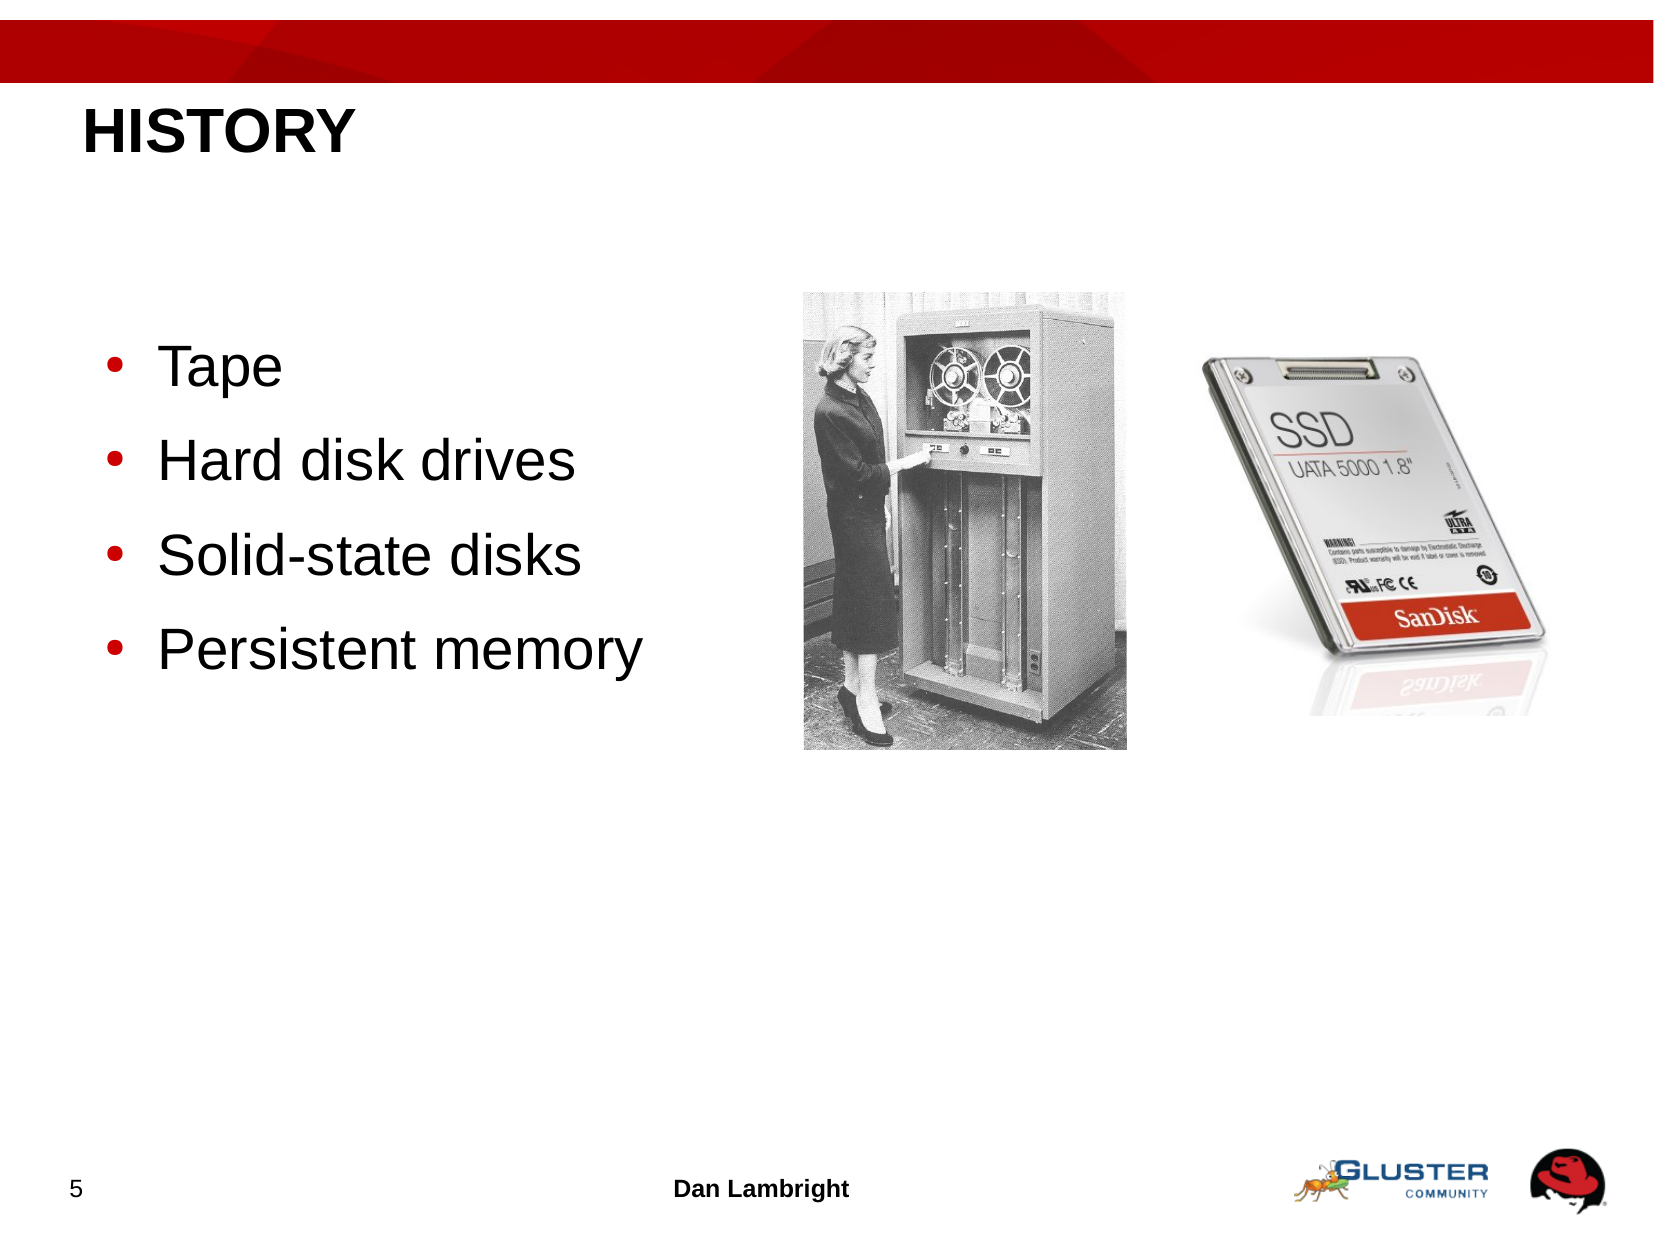

# HISTORY
Tape
Hard disk drives
Solid-state disks
Persistent memory